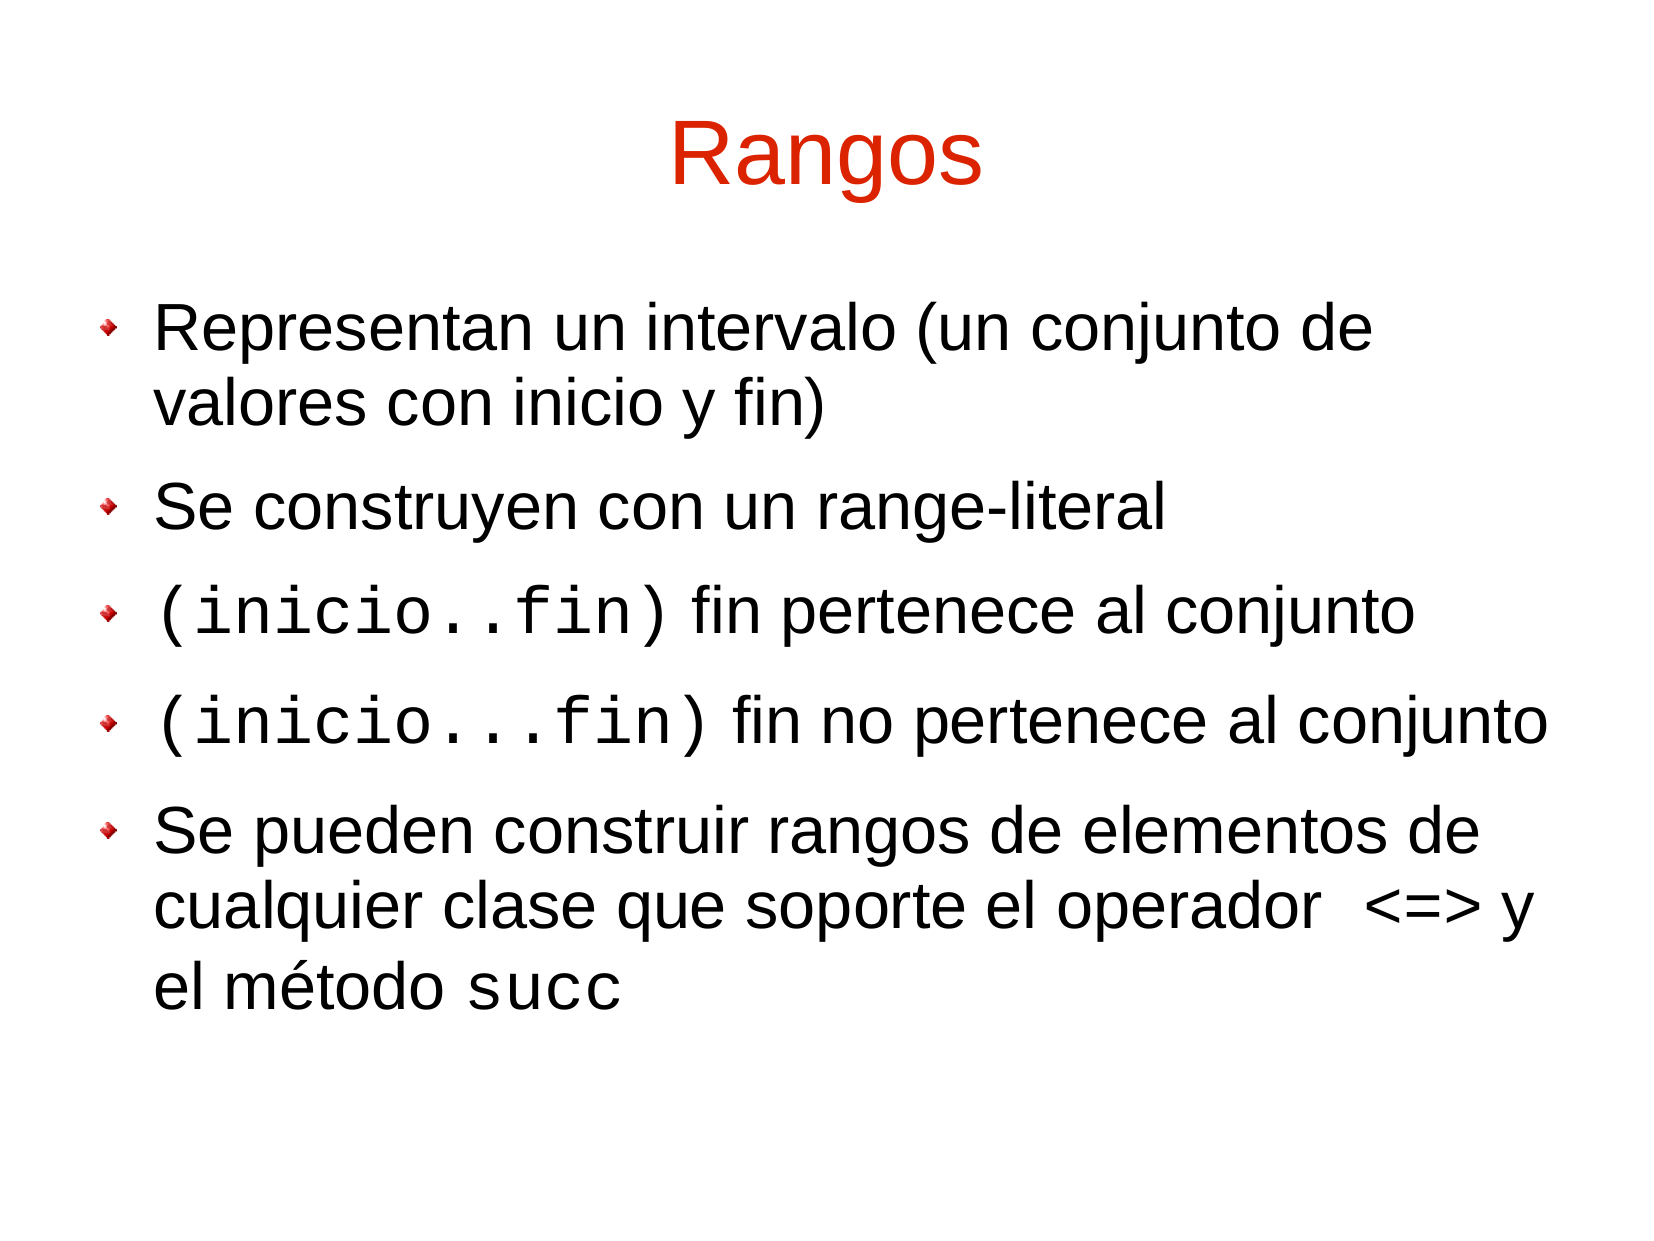

# Rangos
Representan un intervalo (un conjunto de valores con inicio y fin)
Se construyen con un range-literal
(inicio..fin) fin pertenece al conjunto
(inicio...fin) fin no pertenece al conjunto
Se pueden construir rangos de elementos de cualquier clase que soporte el operador <=> y el método succ